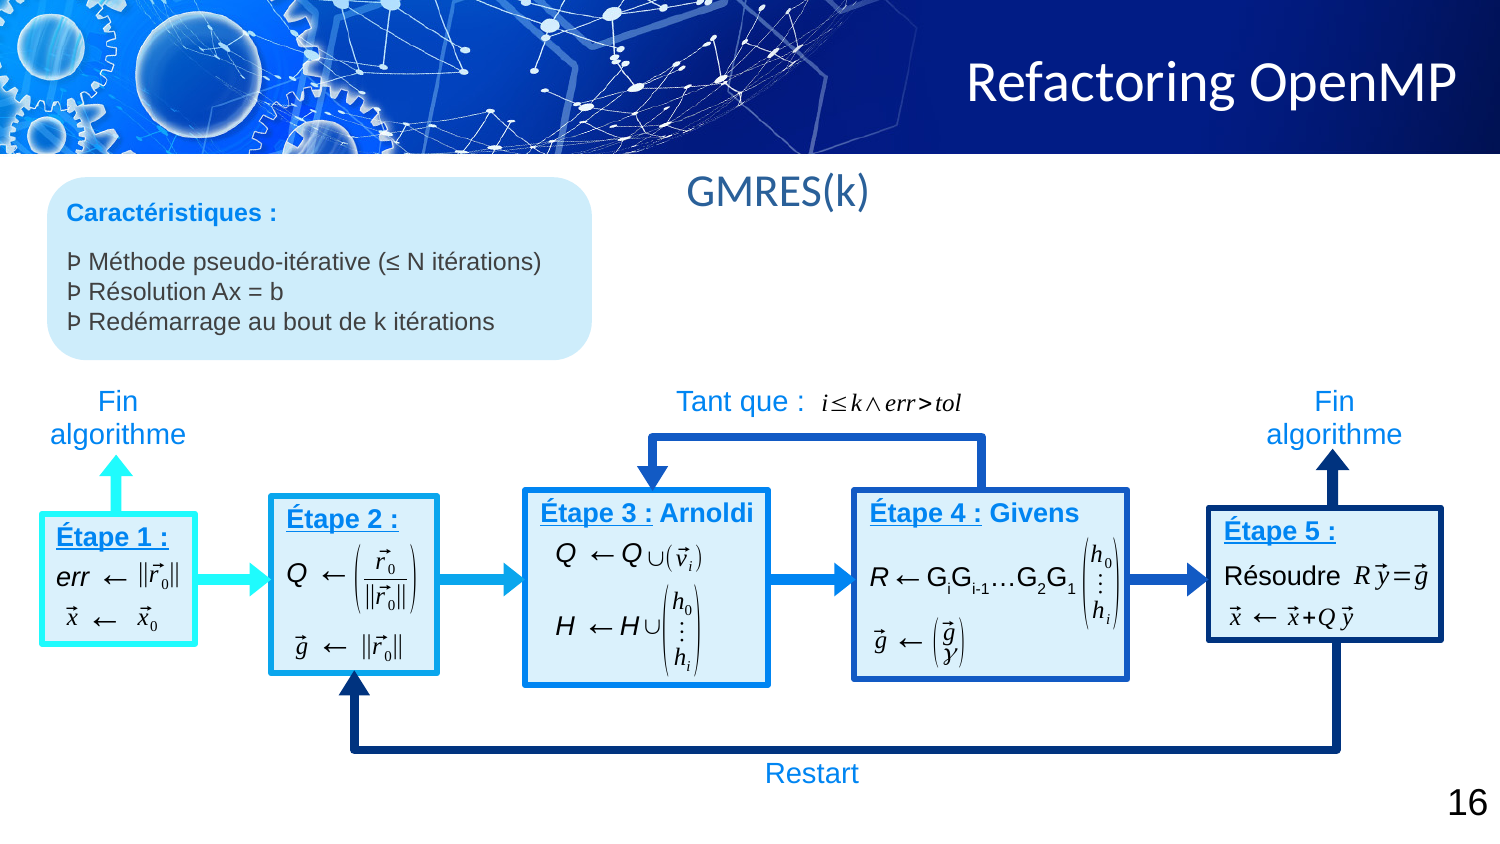

# Refactoring OpenMP
GMRES(k)
Caractéristiques :
Þ Méthode pseudo-itérative (≤ N itérations)
Þ Résolution Ax = b
Þ Redémarrage au bout de k itérations
Fin algorithme
Tant que :
Fin algorithme
Étape 3 : Arnoldi
 Q ←Q
 H ←H
Étape 4 : Givens
R←GiGi-1…G2G1
 ←
Étape 2 :
Q ←
 ←
Étape 5 :
Résoudre
 ←
Étape 1 :
err ←
 ←
Restart